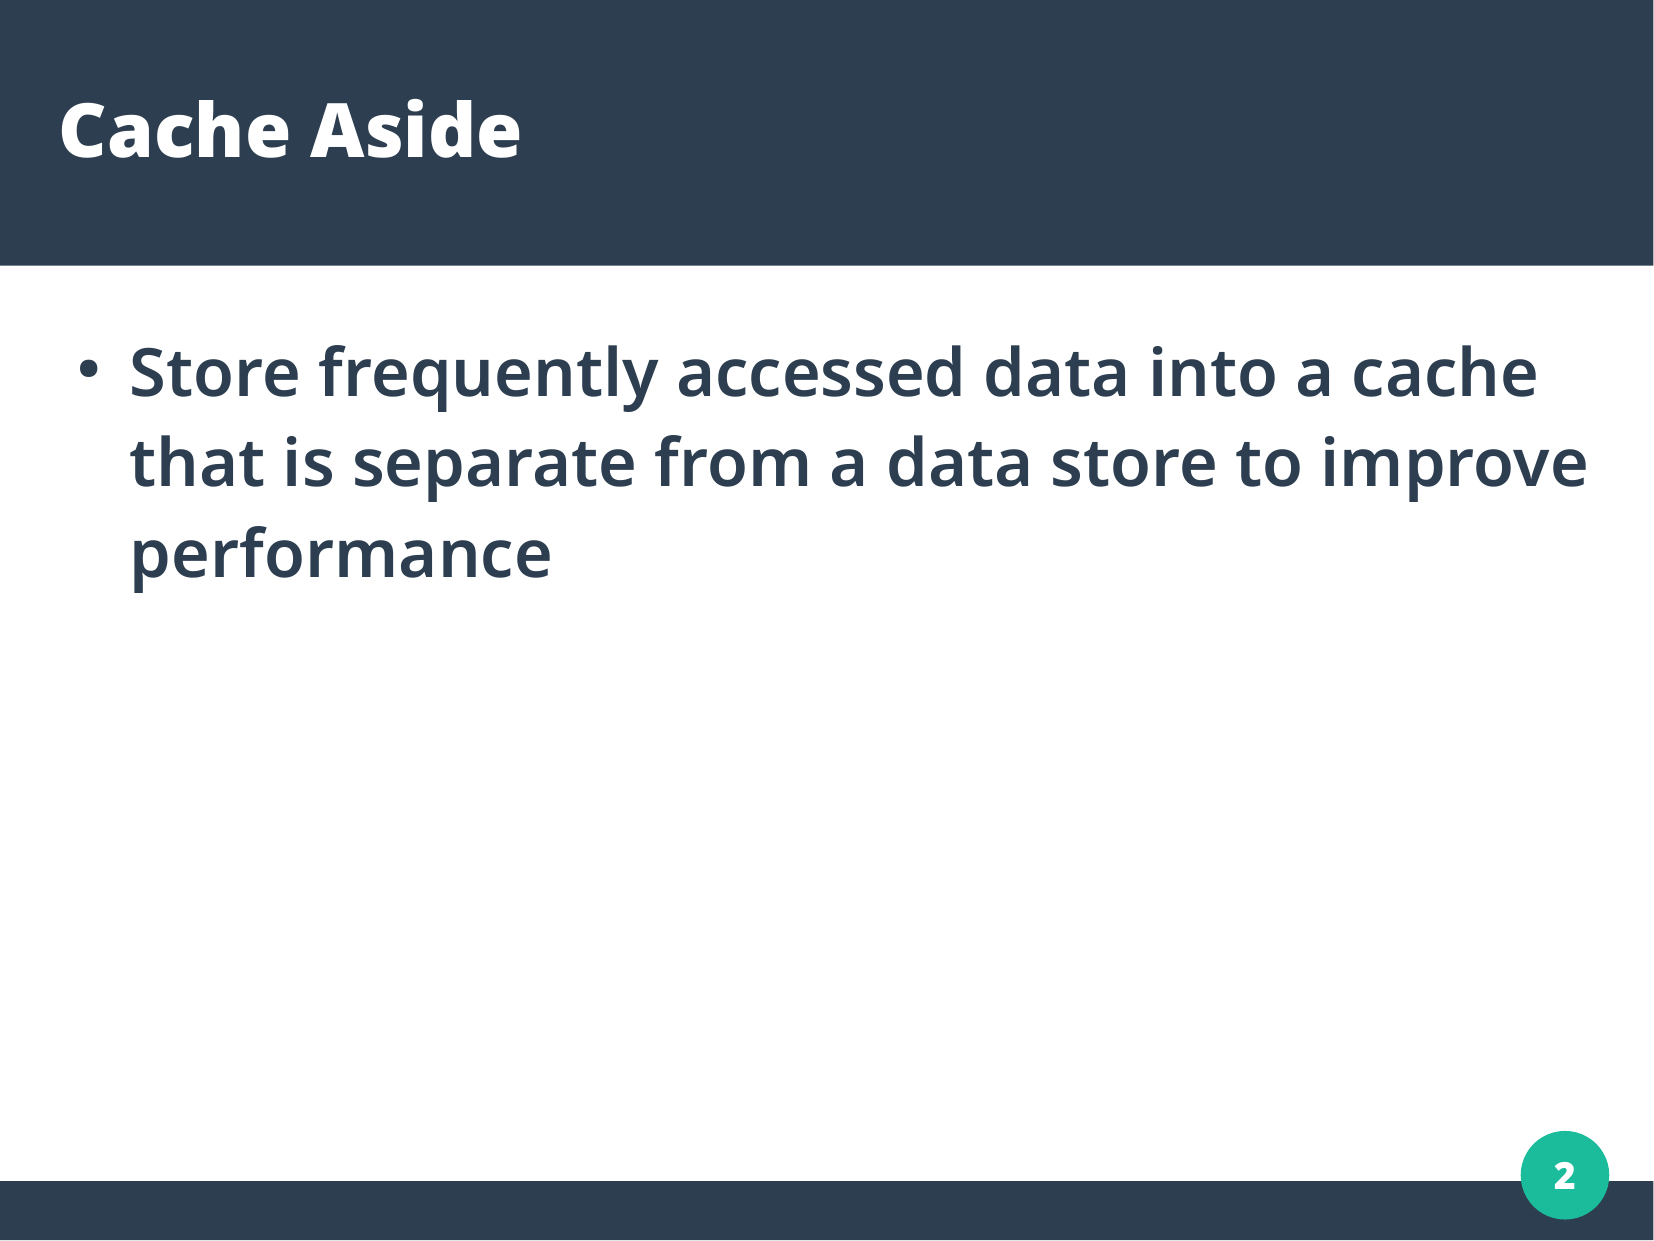

# Cache Aside
Store frequently accessed data into a cache that is separate from a data store to improve performance
2